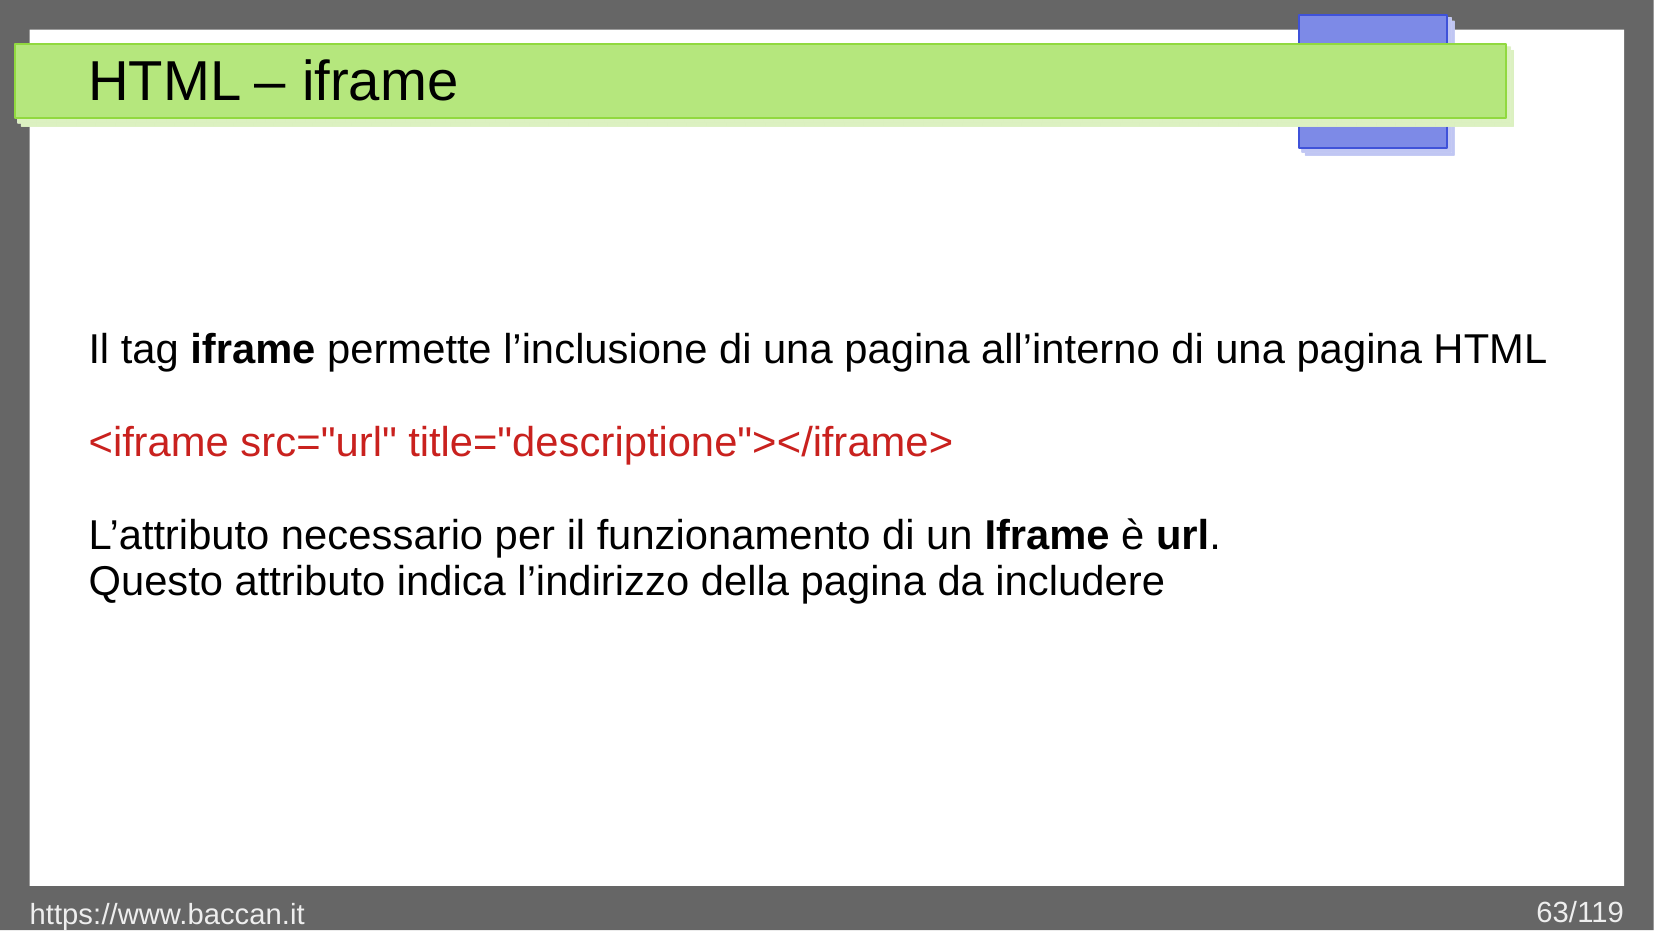

# HTML – iframe
Il tag iframe permette l’inclusione di una pagina all’interno di una pagina HTML
<iframe src="url" title="descriptione"></iframe>
L’attributo necessario per il funzionamento di un Iframe è url.
Questo attributo indica l’indirizzo della pagina da includere
63
https://www.baccan.it